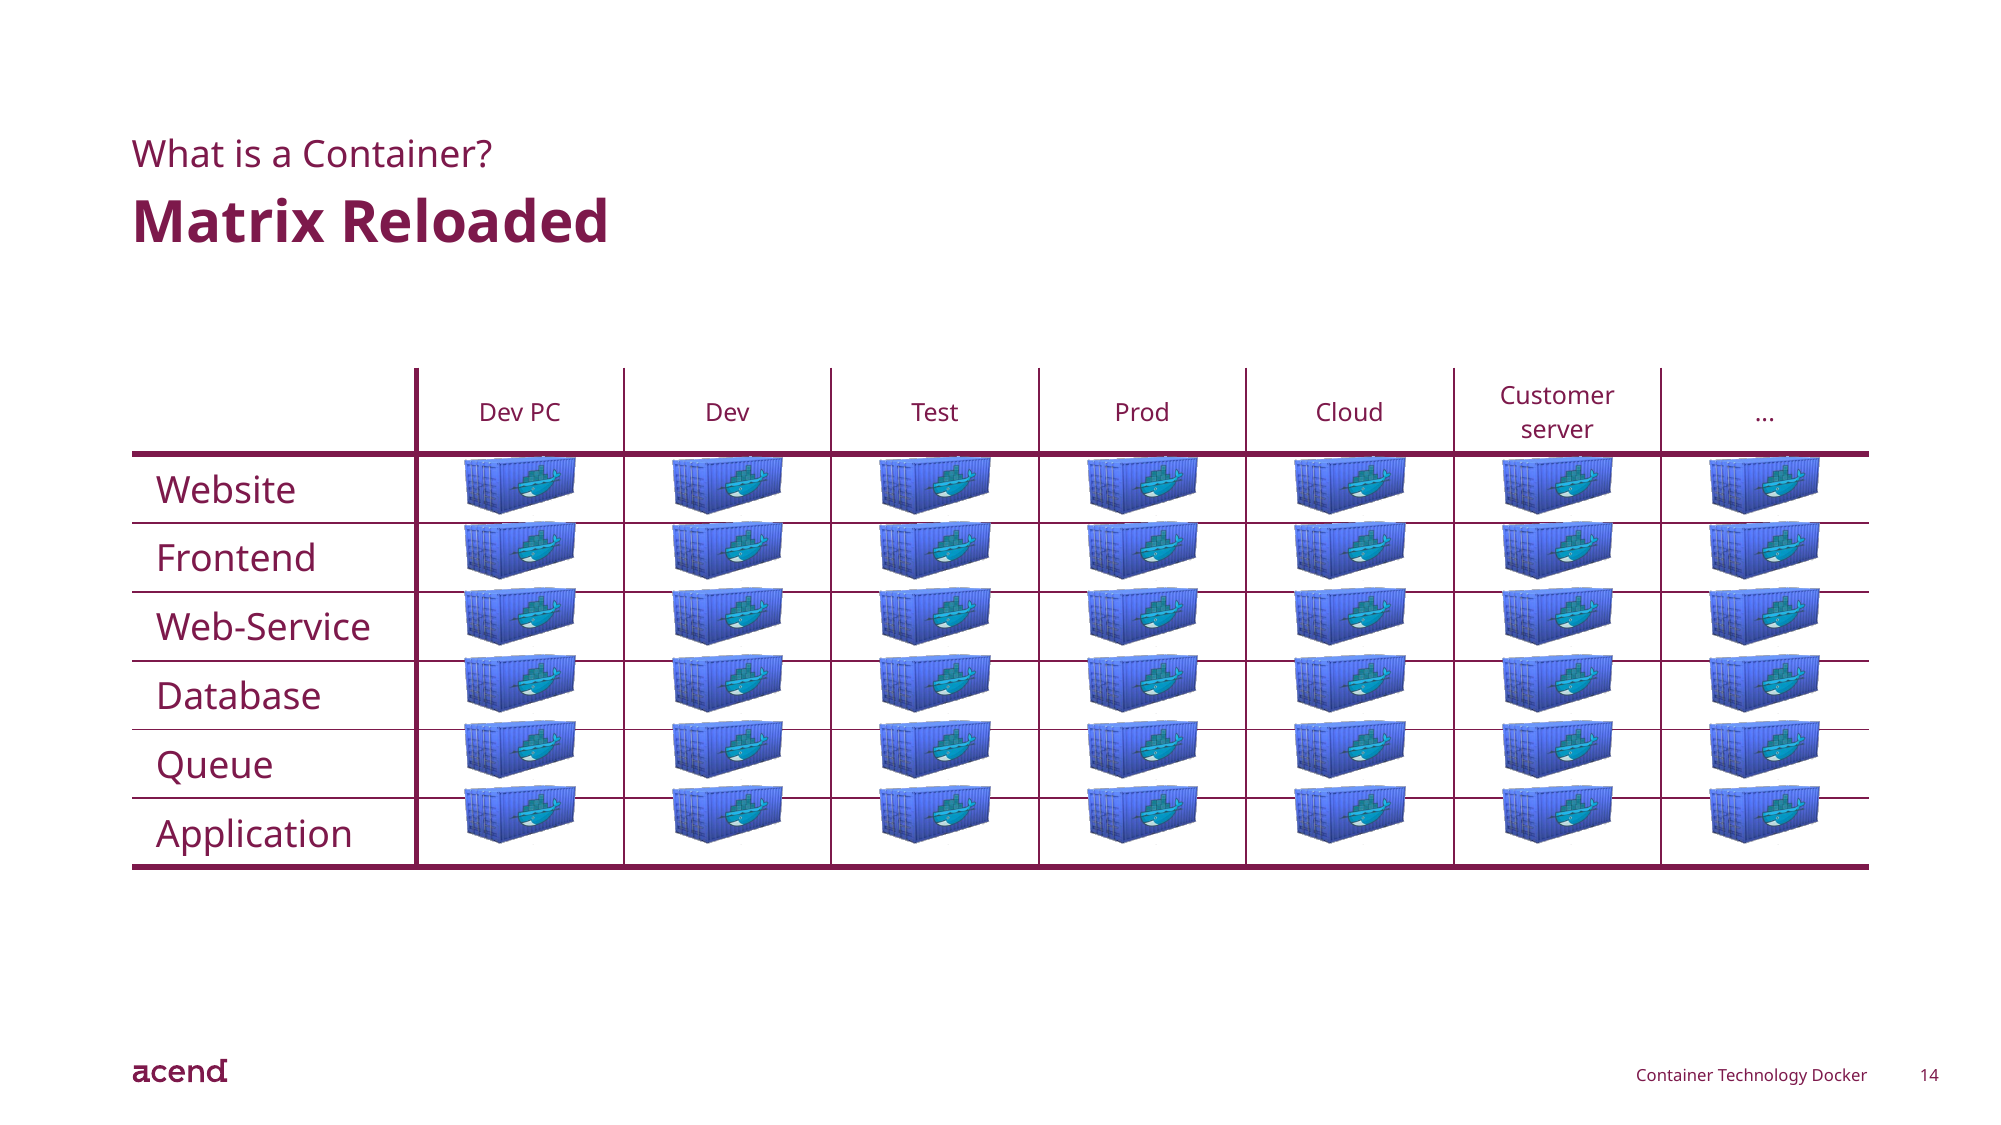

# What is a Container?
Matrix Reloaded
| | Dev PC | Dev | Test | Prod | Cloud | Customer server | ... |
| --- | --- | --- | --- | --- | --- | --- | --- |
| Website | | | | | | | |
| Frontend | | | | | | | |
| Web-Service | | | | | | | |
| Database | | | | | | | |
| Queue | | | | | | | |
| Application | | | | | | | |
Container Technology Docker
14